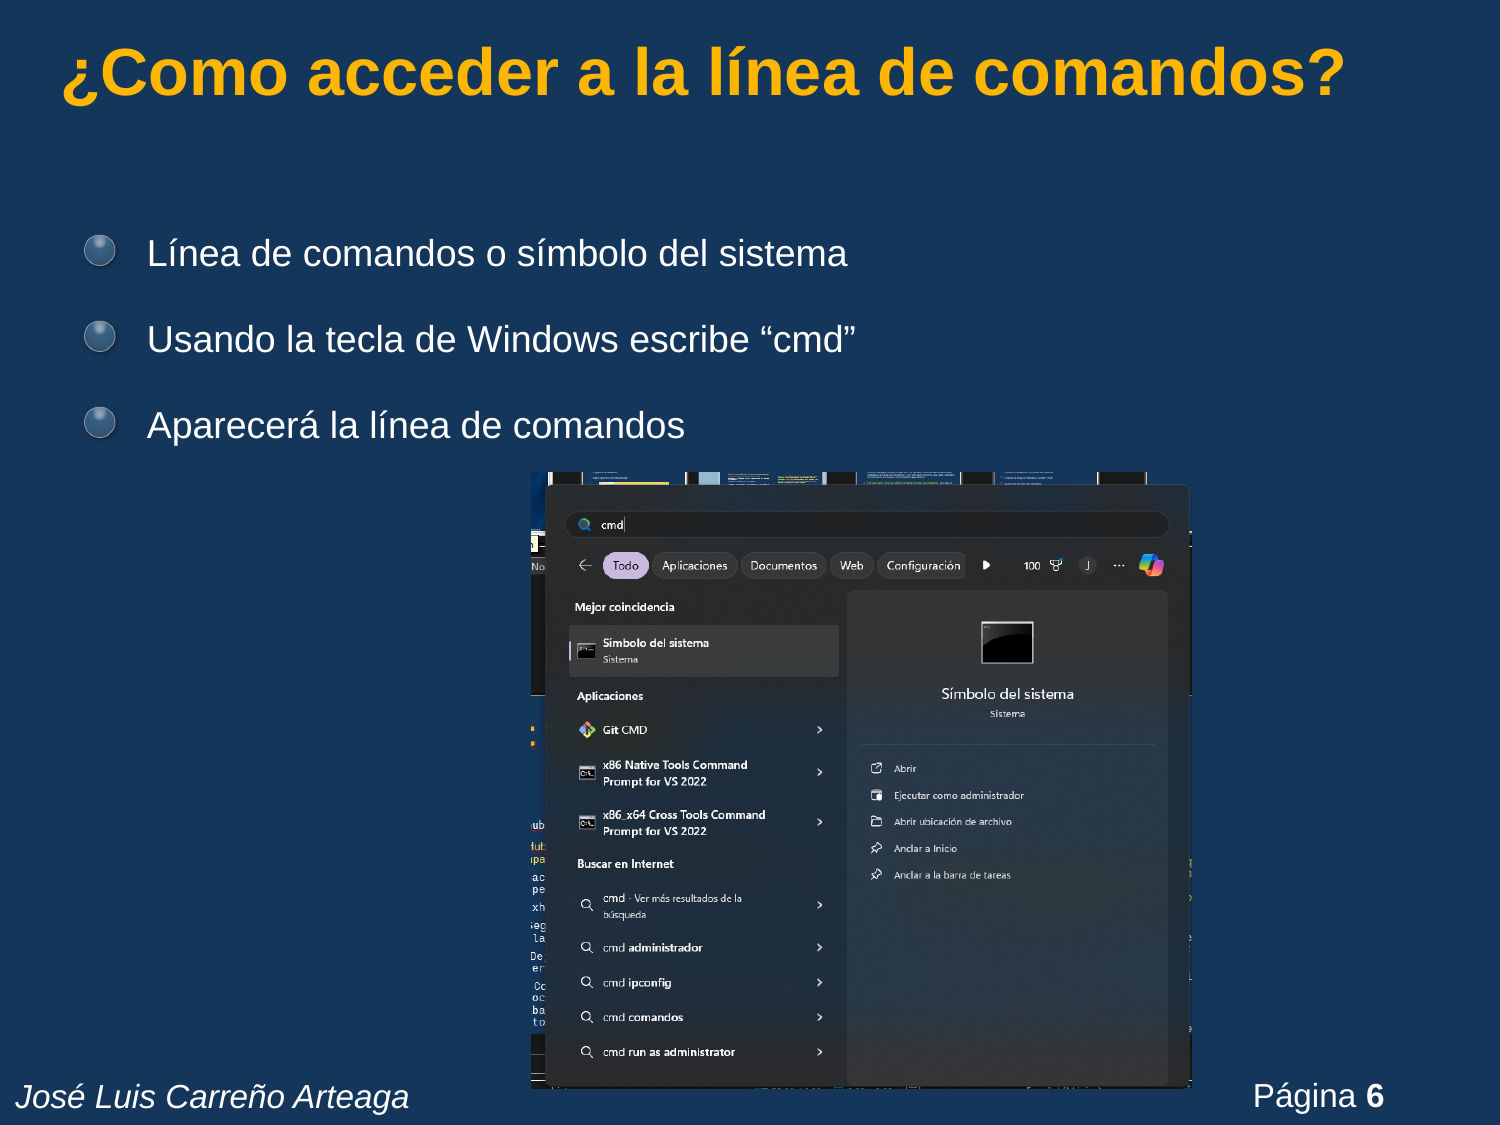

¿Como acceder a la línea de comandos?
# Línea de comandos o símbolo del sistema
Usando la tecla de Windows escribe “cmd”
Aparecerá la línea de comandos